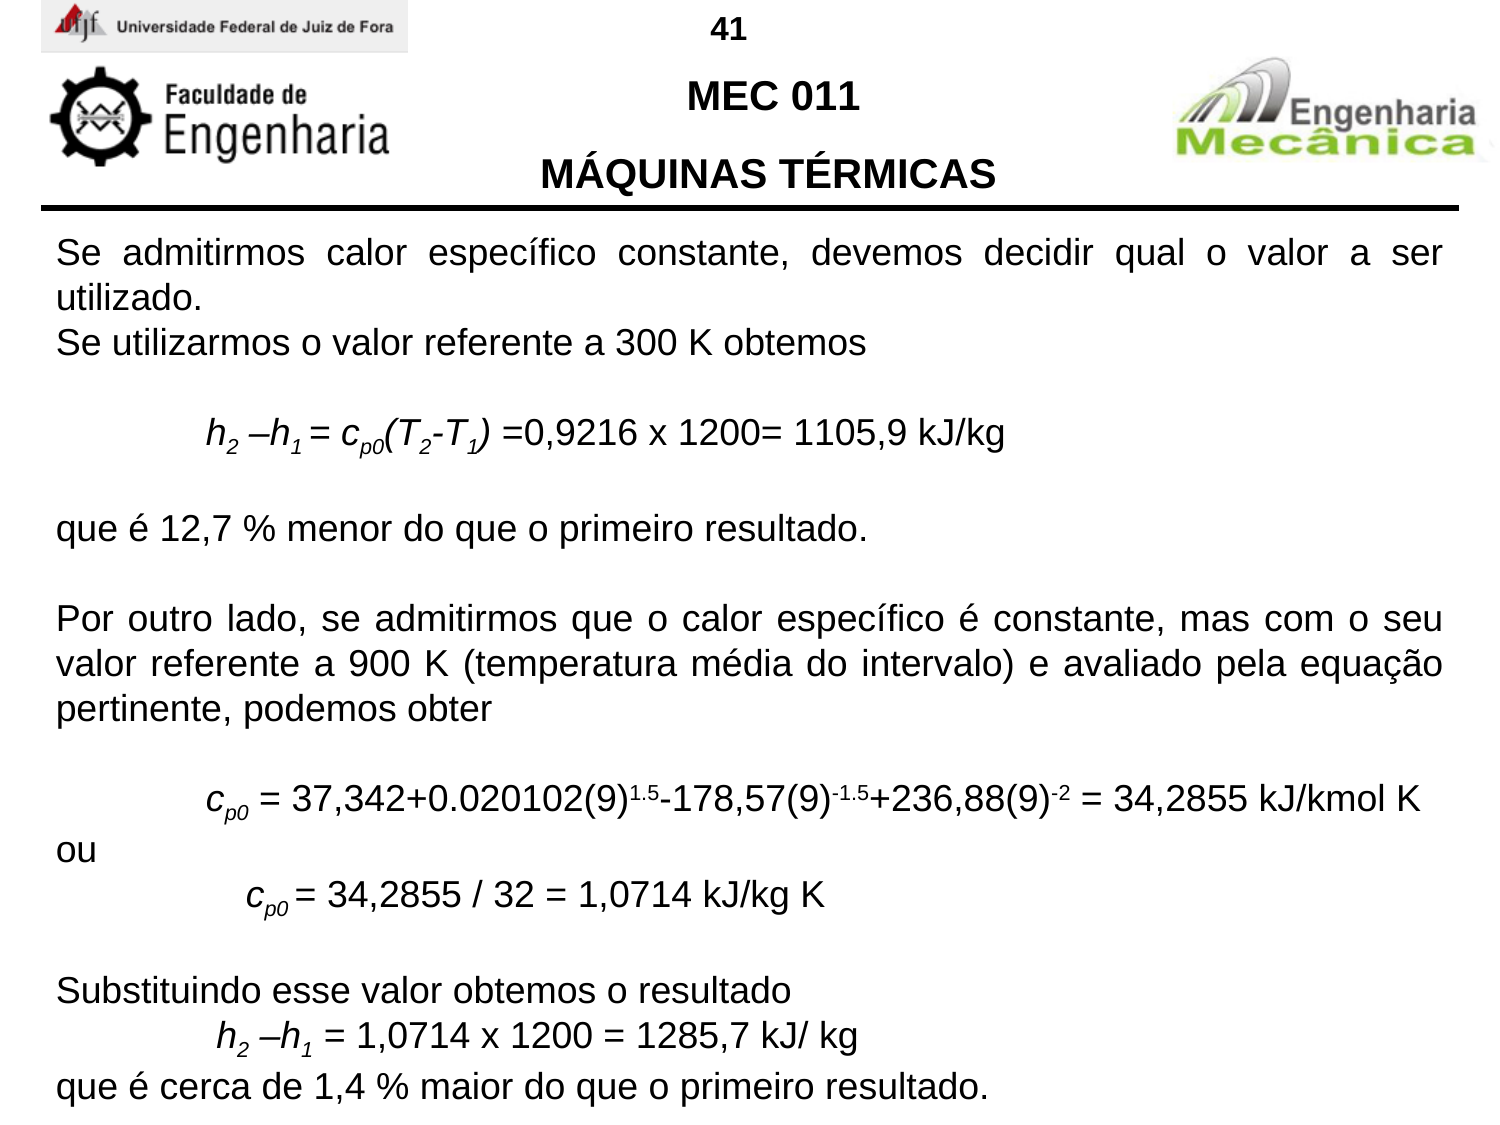

Se admitirmos calor específico constante, devemos decidir qual o valor a ser utilizado.
Se utilizarmos o valor referente a 300 K obtemos
	h2 –h1 = cp0(T2-T1) =0,9216 x 1200= 1105,9 kJ/kg
que é 12,7 % menor do que o primeiro resultado.
Por outro lado, se admitirmos que o calor específico é constante, mas com o seu valor referente a 900 K (temperatura média do intervalo) e avaliado pela equação pertinente, podemos obter
	cp0 = 37,342+0.020102(9)1.5-178,57(9)-1.5+236,88(9)-2 = 34,2855 kJ/kmol K
ou
	 cp0 = 34,2855 / 32 = 1,0714 kJ/kg K
Substituindo esse valor obtemos o resultado
	 h2 –h1 = 1,0714 x 1200 = 1285,7 kJ/ kg
que é cerca de 1,4 % maior do que o primeiro resultado.